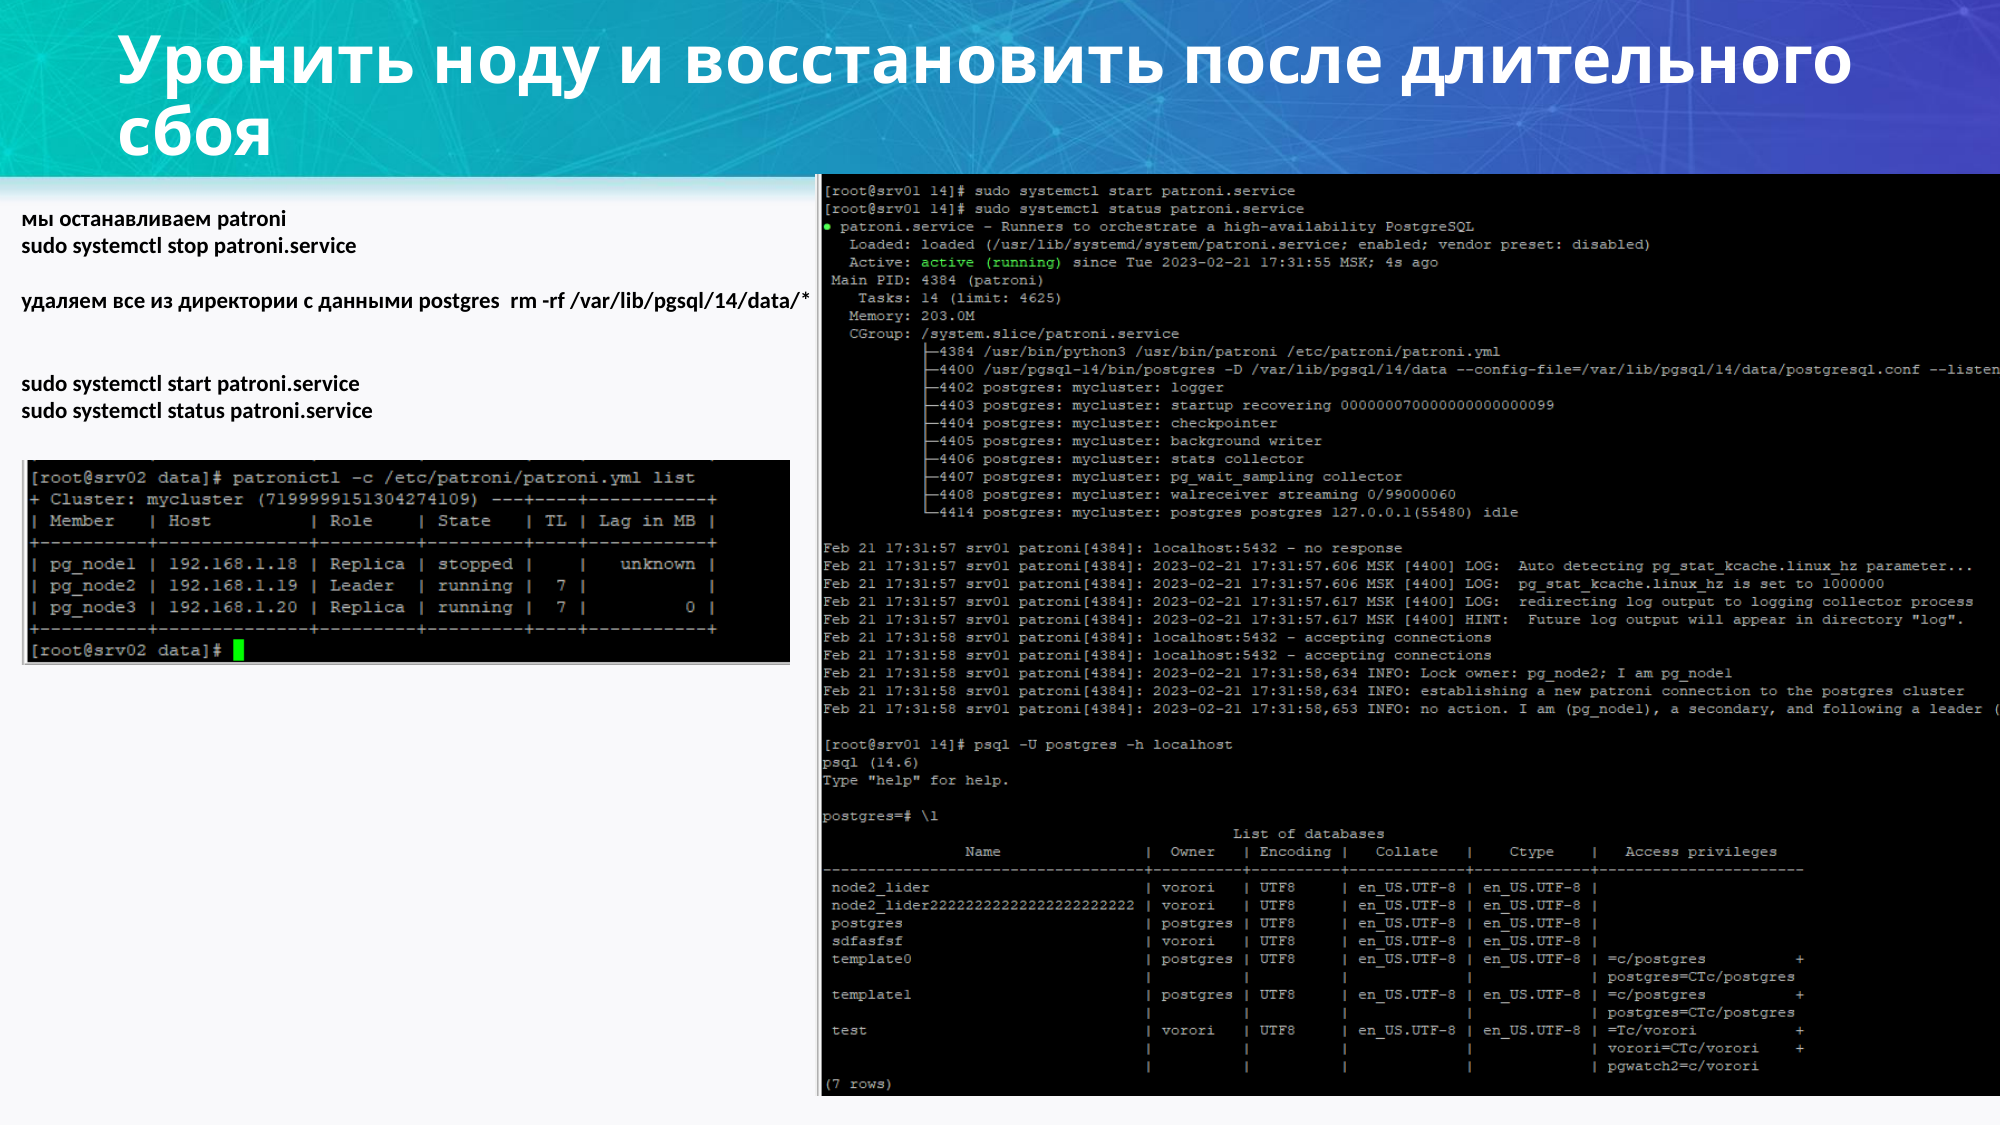

Уронить ноду и восстановить после длительного сбоя
мы останавливаем patroni
sudo systemctl stop patroni.service
удаляем все из директории с данными postgres rm -rf /var/lib/pgsql/14/data/*
sudo systemctl start patroni.service
sudo systemctl status patroni.service